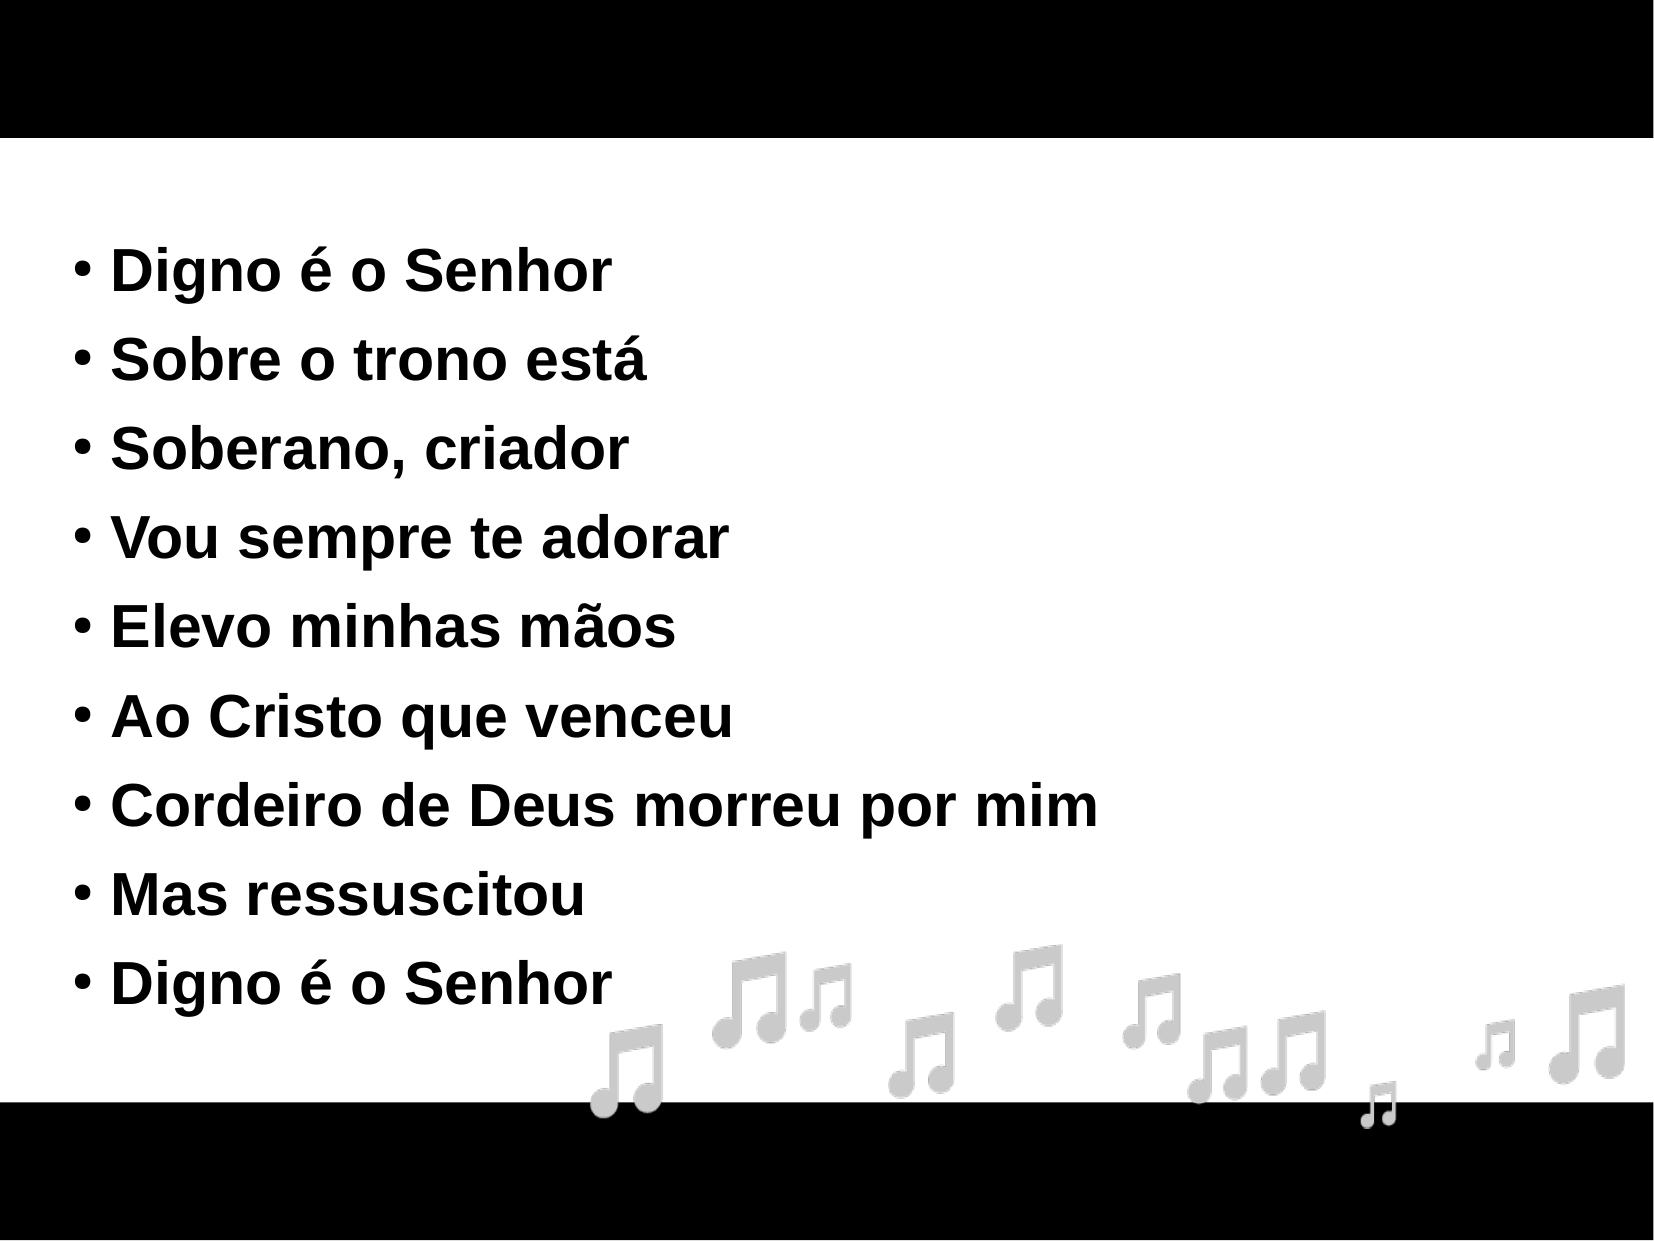

# Digno é o Senhor
Sobre o trono está
Soberano, criador
Vou sempre te adorar
Elevo minhas mãos
Ao Cristo que venceu
Cordeiro de Deus morreu por mim
Mas ressuscitou
Digno é o Senhor